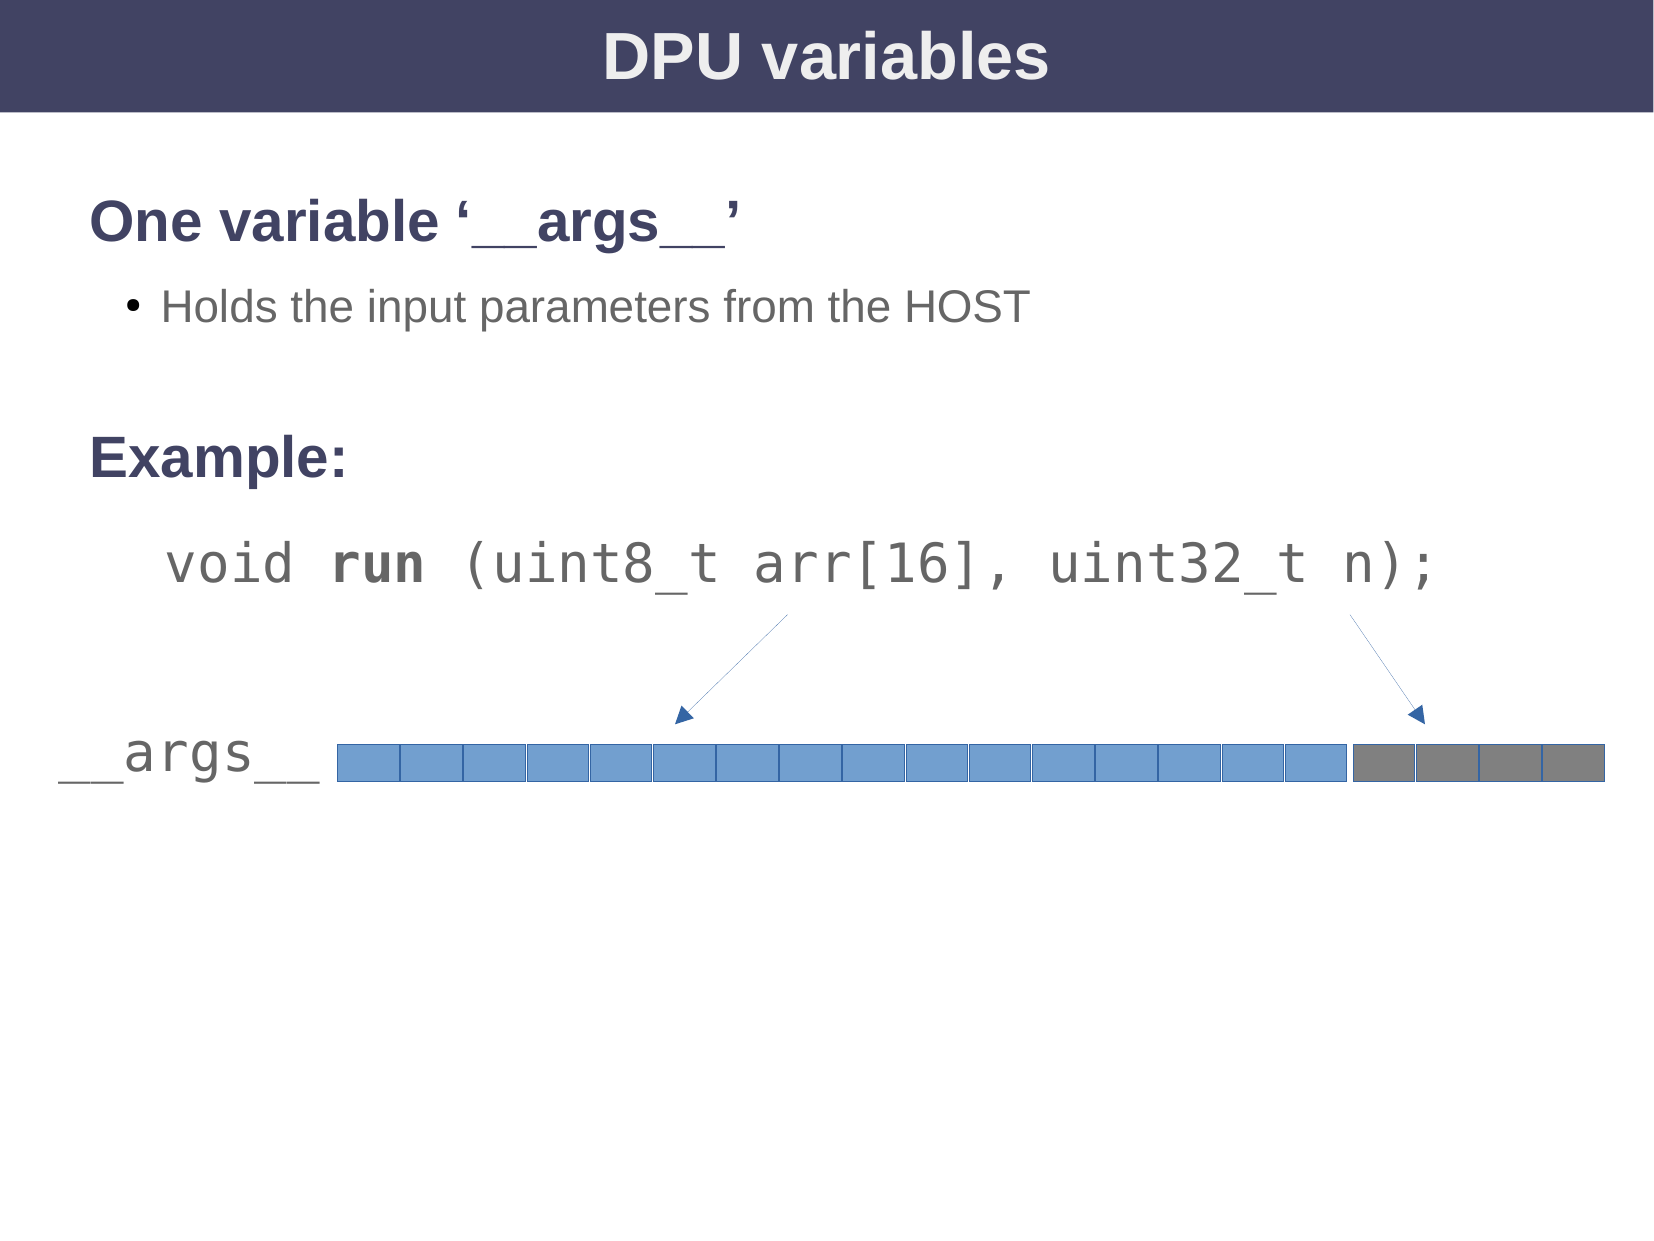

DPU variables
One variable ‘__args__’
Holds the input parameters from the HOST
Example:
void run (uint8_t arr[16], uint32_t n);
__args__